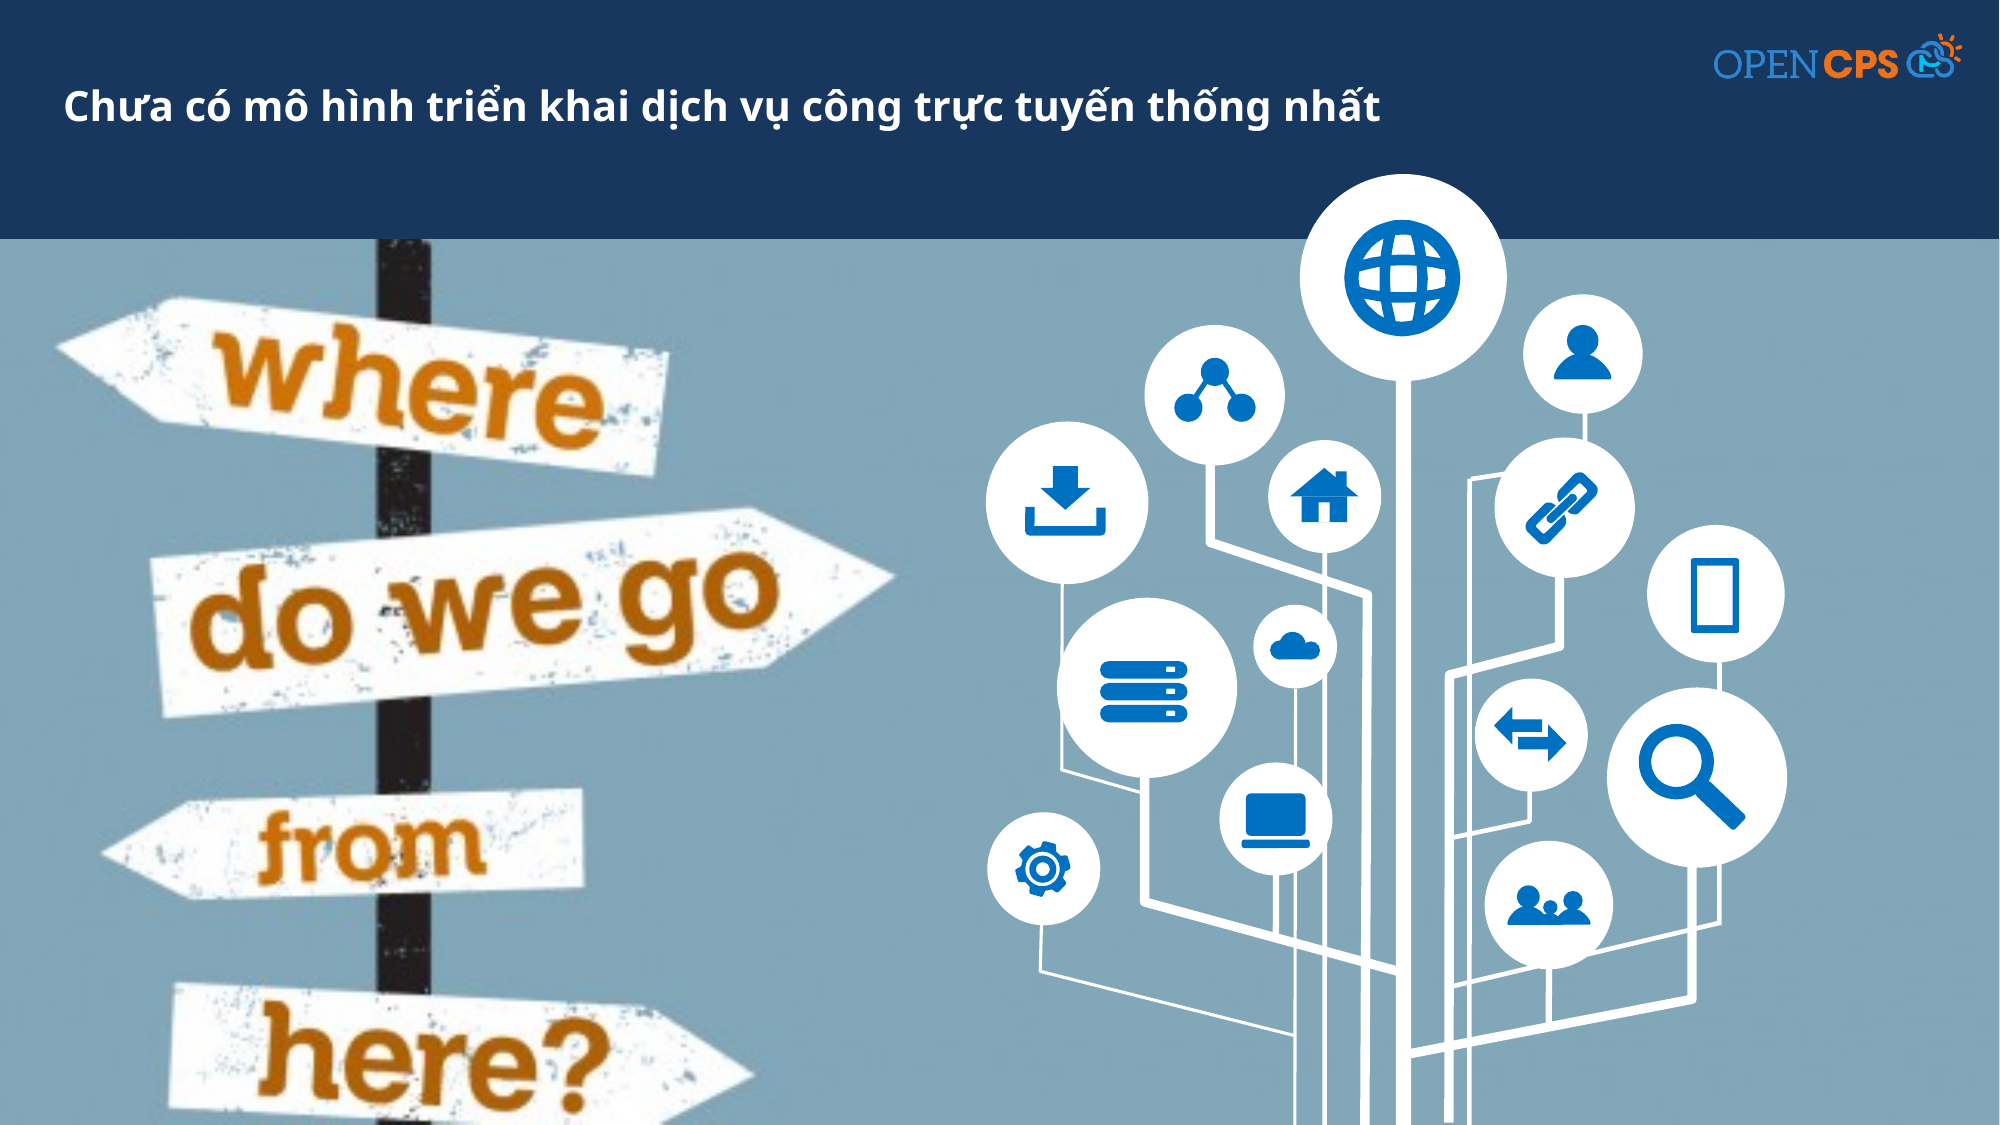

Chưa có mô hình triển khai dịch vụ công trực tuyến thống nhất